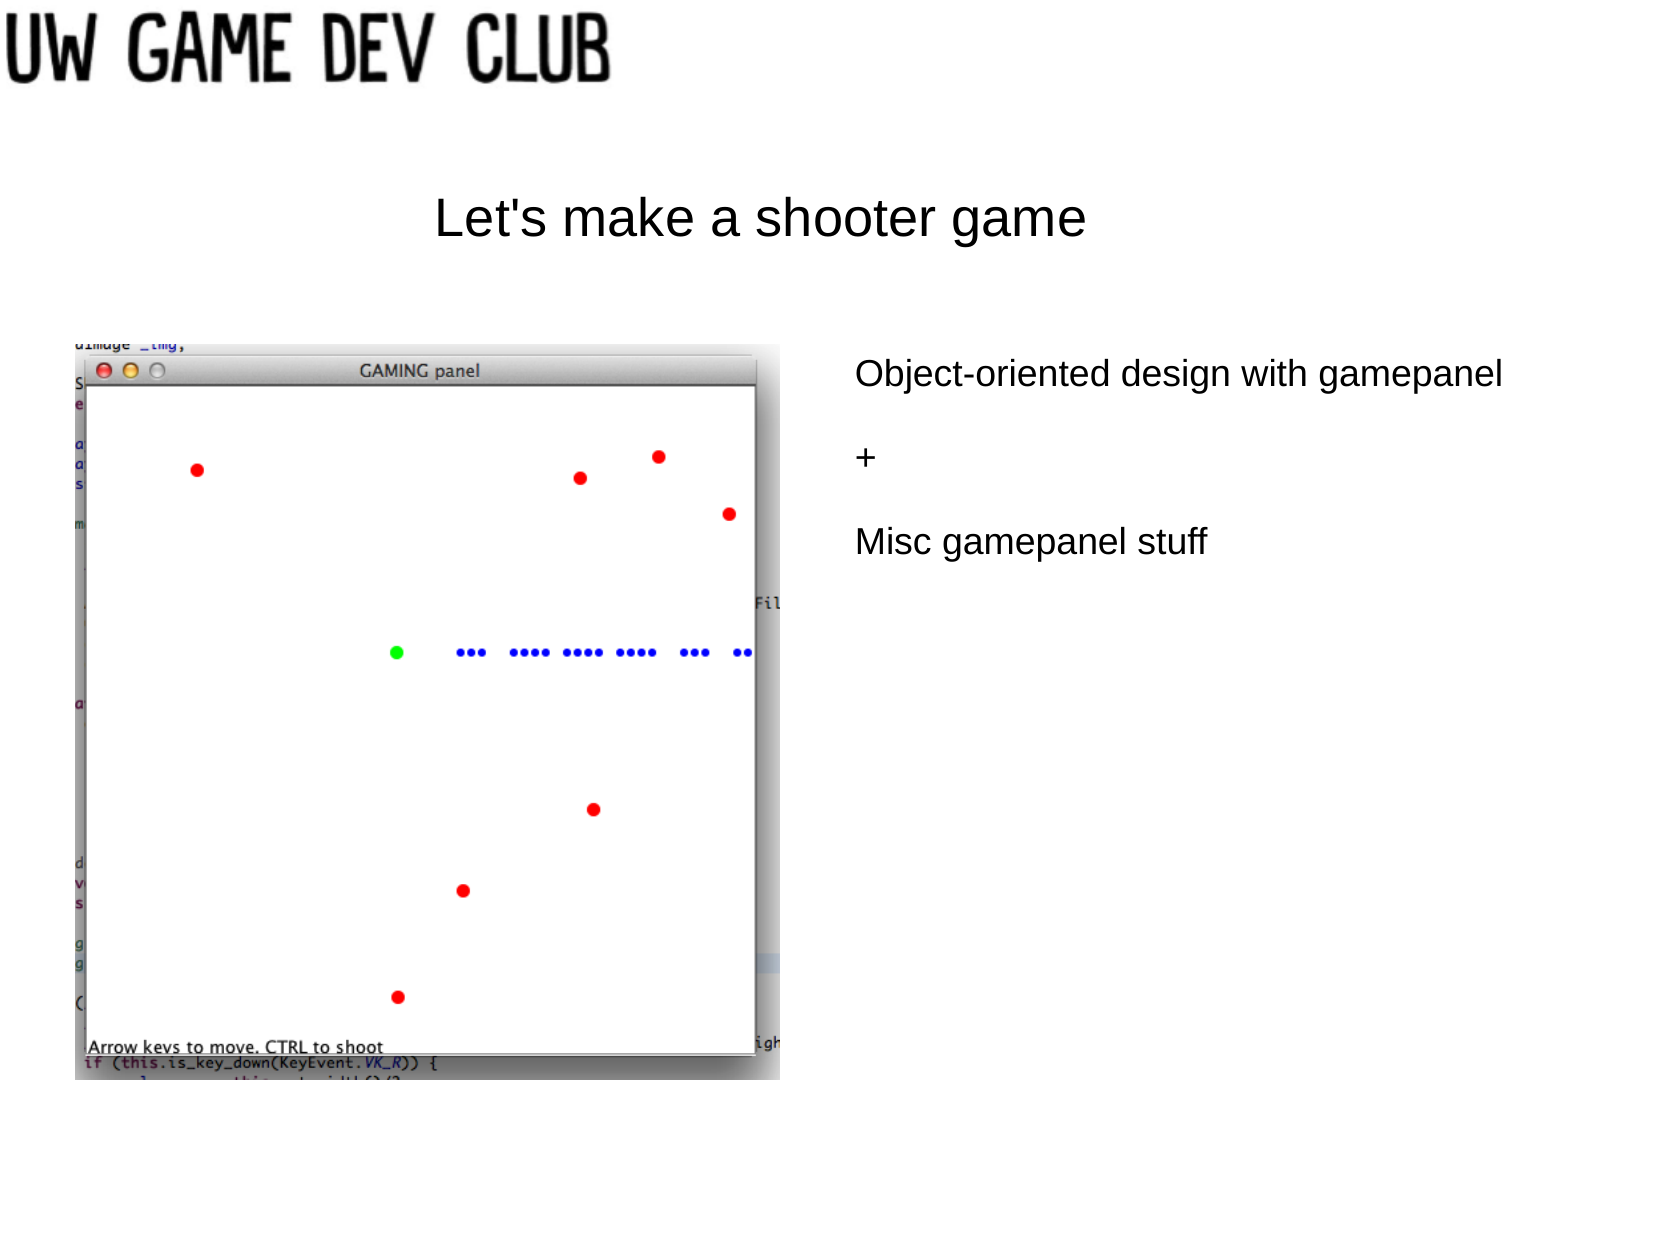

Let's make a shooter game
Object-oriented design with gamepanel
+
Misc gamepanel stuff